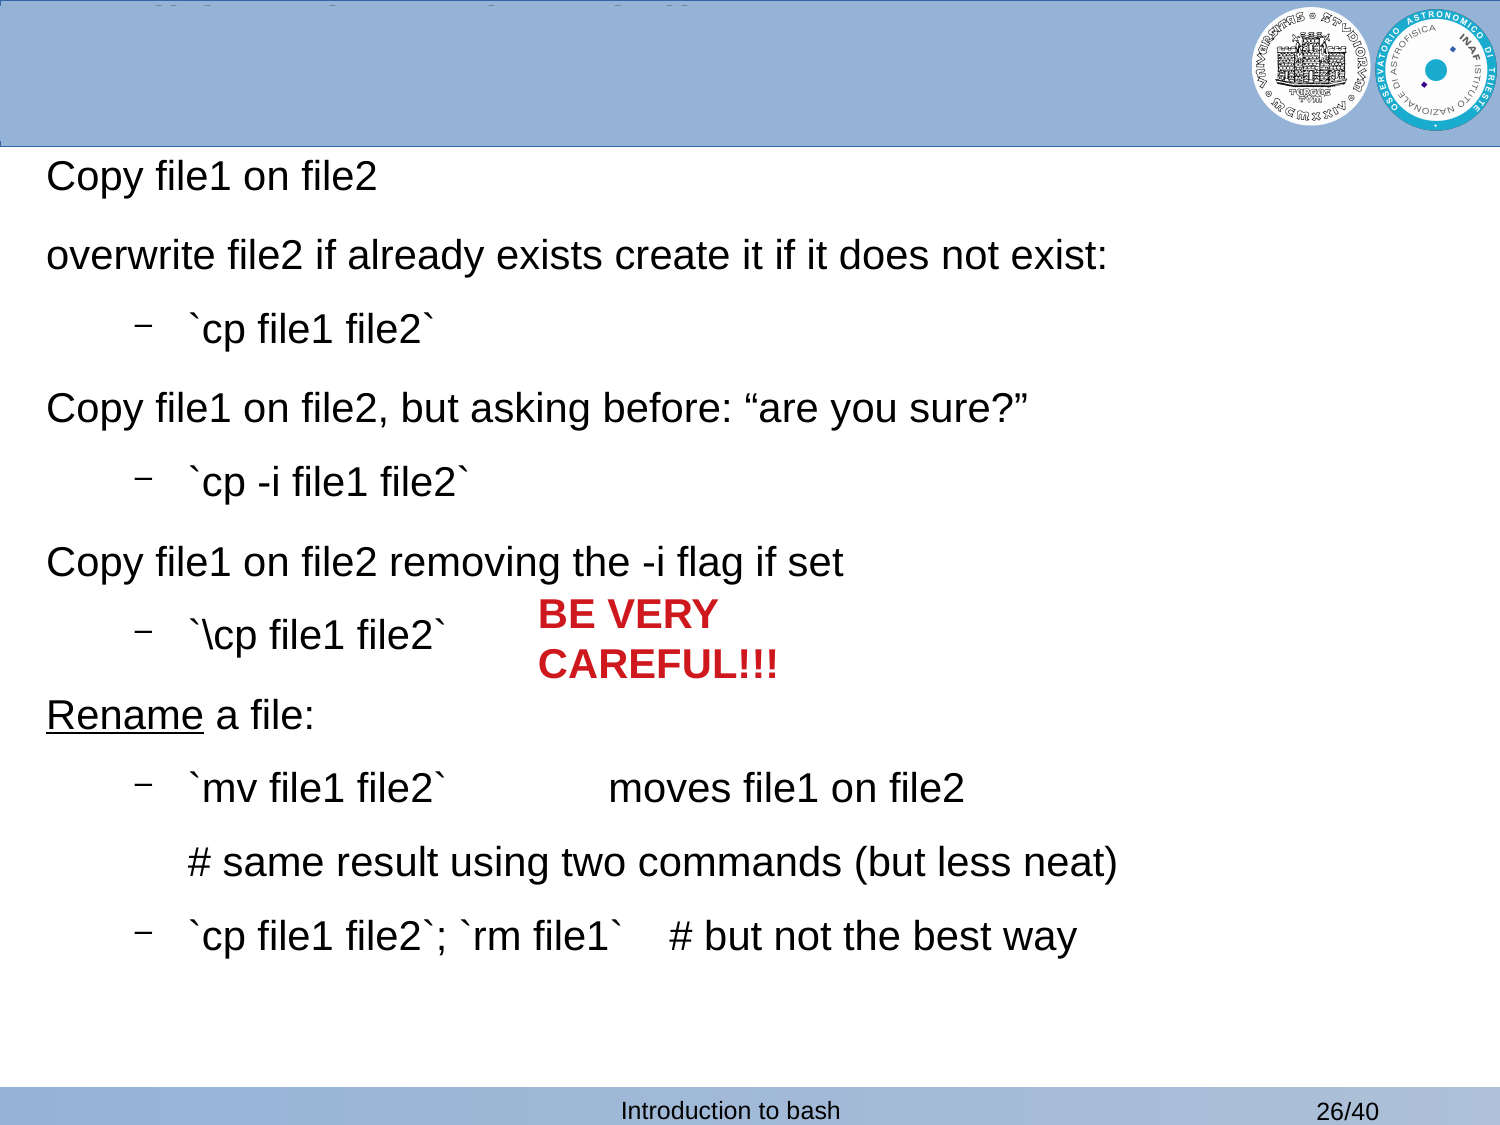

# Traditional service delivery
File manipulation commands
Copy file1 on file2
overwrite file2 if already exists create it if it does not exist:
`cp file1 file2`
Copy file1 on file2, but asking before: “are you sure?”
`cp -i file1 file2`
Copy file1 on file2 removing the -i flag if set
`\cp file1 file2`
Rename a file:
`mv file1 file2` moves file1 on file2
# same result using two commands (but less neat)
`cp file1 file2`; `rm file1` # but not the best way
BE VERY
CAREFUL!!!